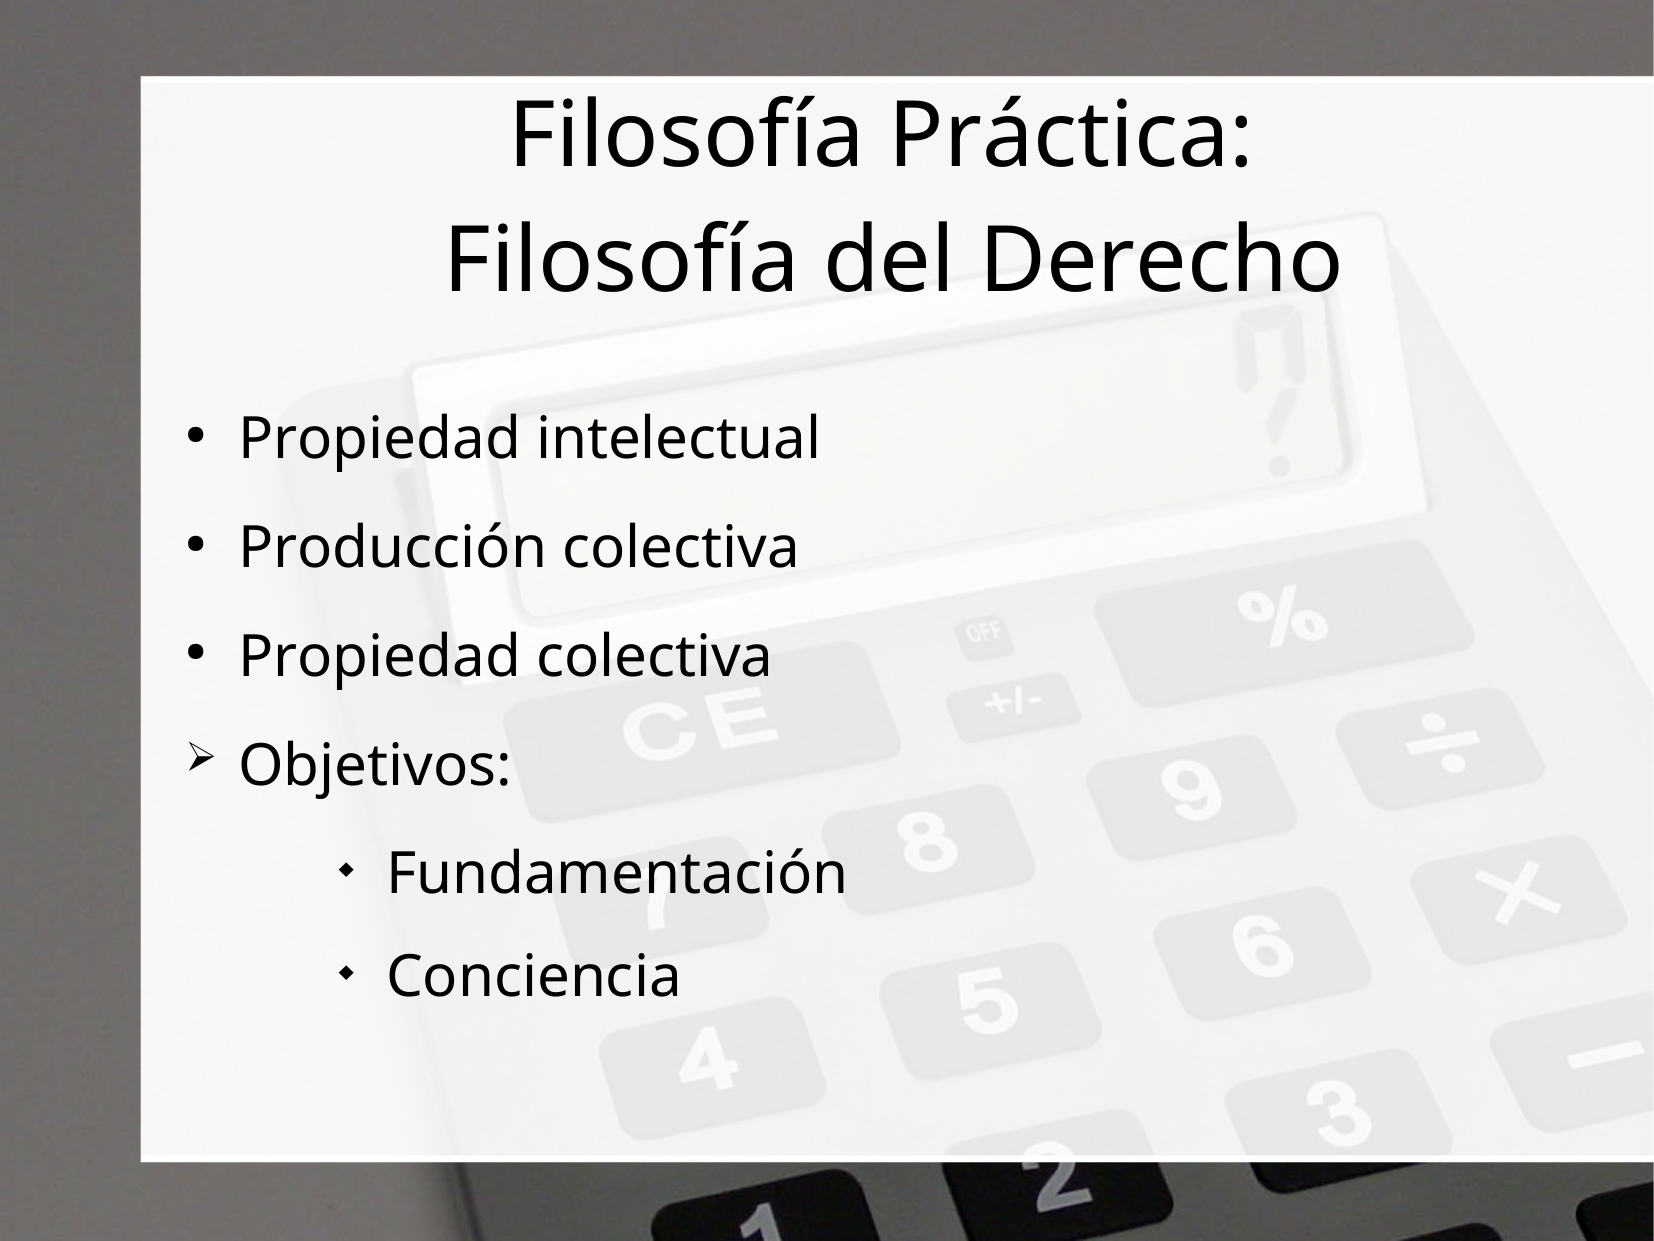

# Filosofía Práctica: Filosofía del Derecho
Propiedad intelectual
Producción colectiva
Propiedad colectiva
Objetivos:
Fundamentación
Conciencia